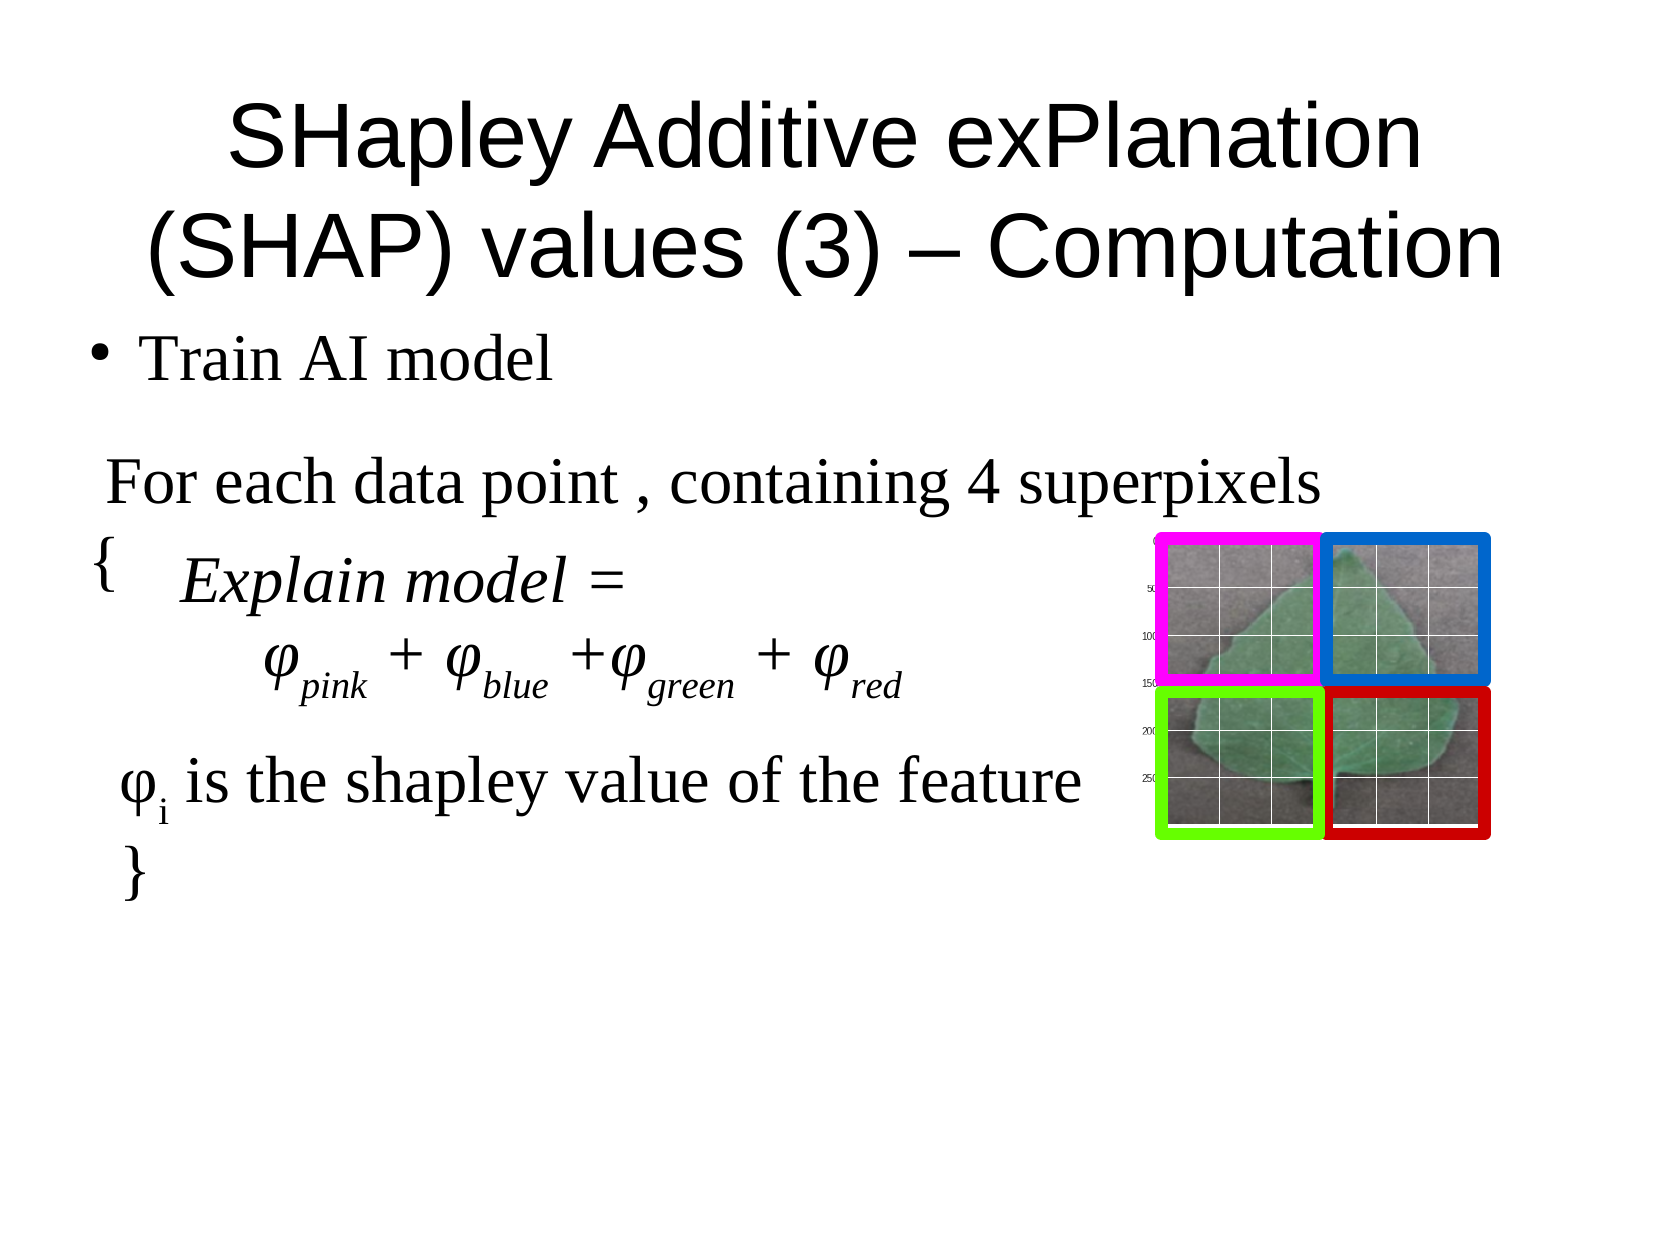

# SHapley Additive exPlanation (SHAP) values (3) – Computation
 Train AI model
 For each data point , containing 4 superpixels
{
Explain model =
 φpink + φblue +φgreen + φred
φi is the shapley value of the feature
}